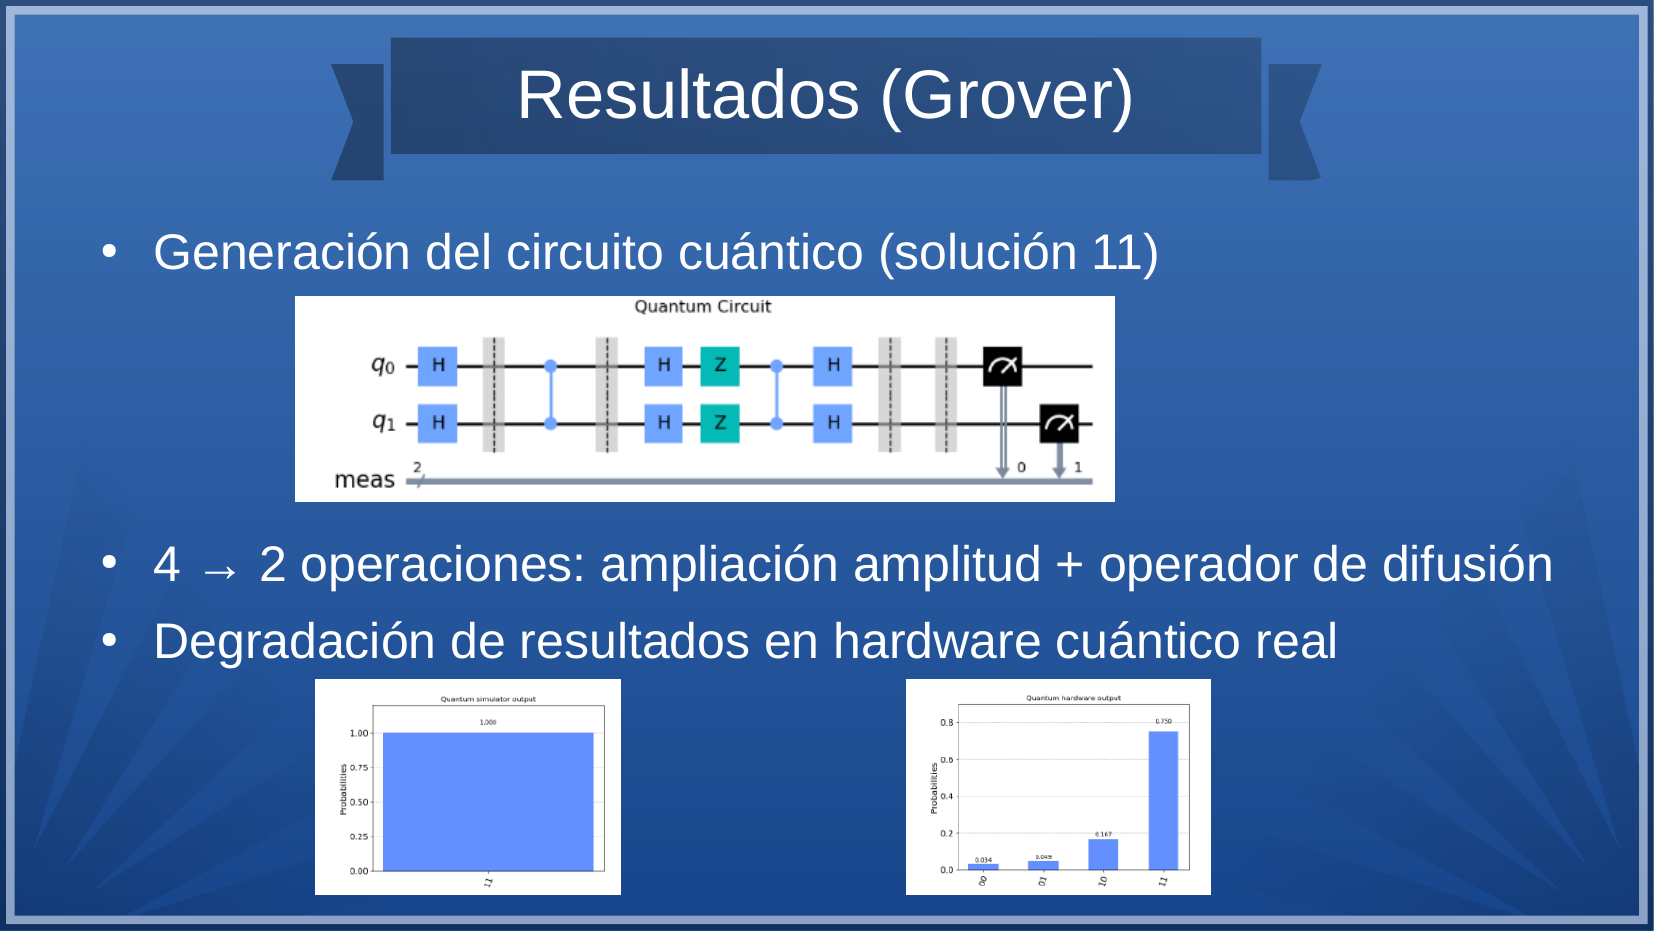

# Resultados (Grover)
Generación del circuito cuántico (solución 11)
4 → 2 operaciones: ampliación amplitud + operador de difusión
Degradación de resultados en hardware cuántico real